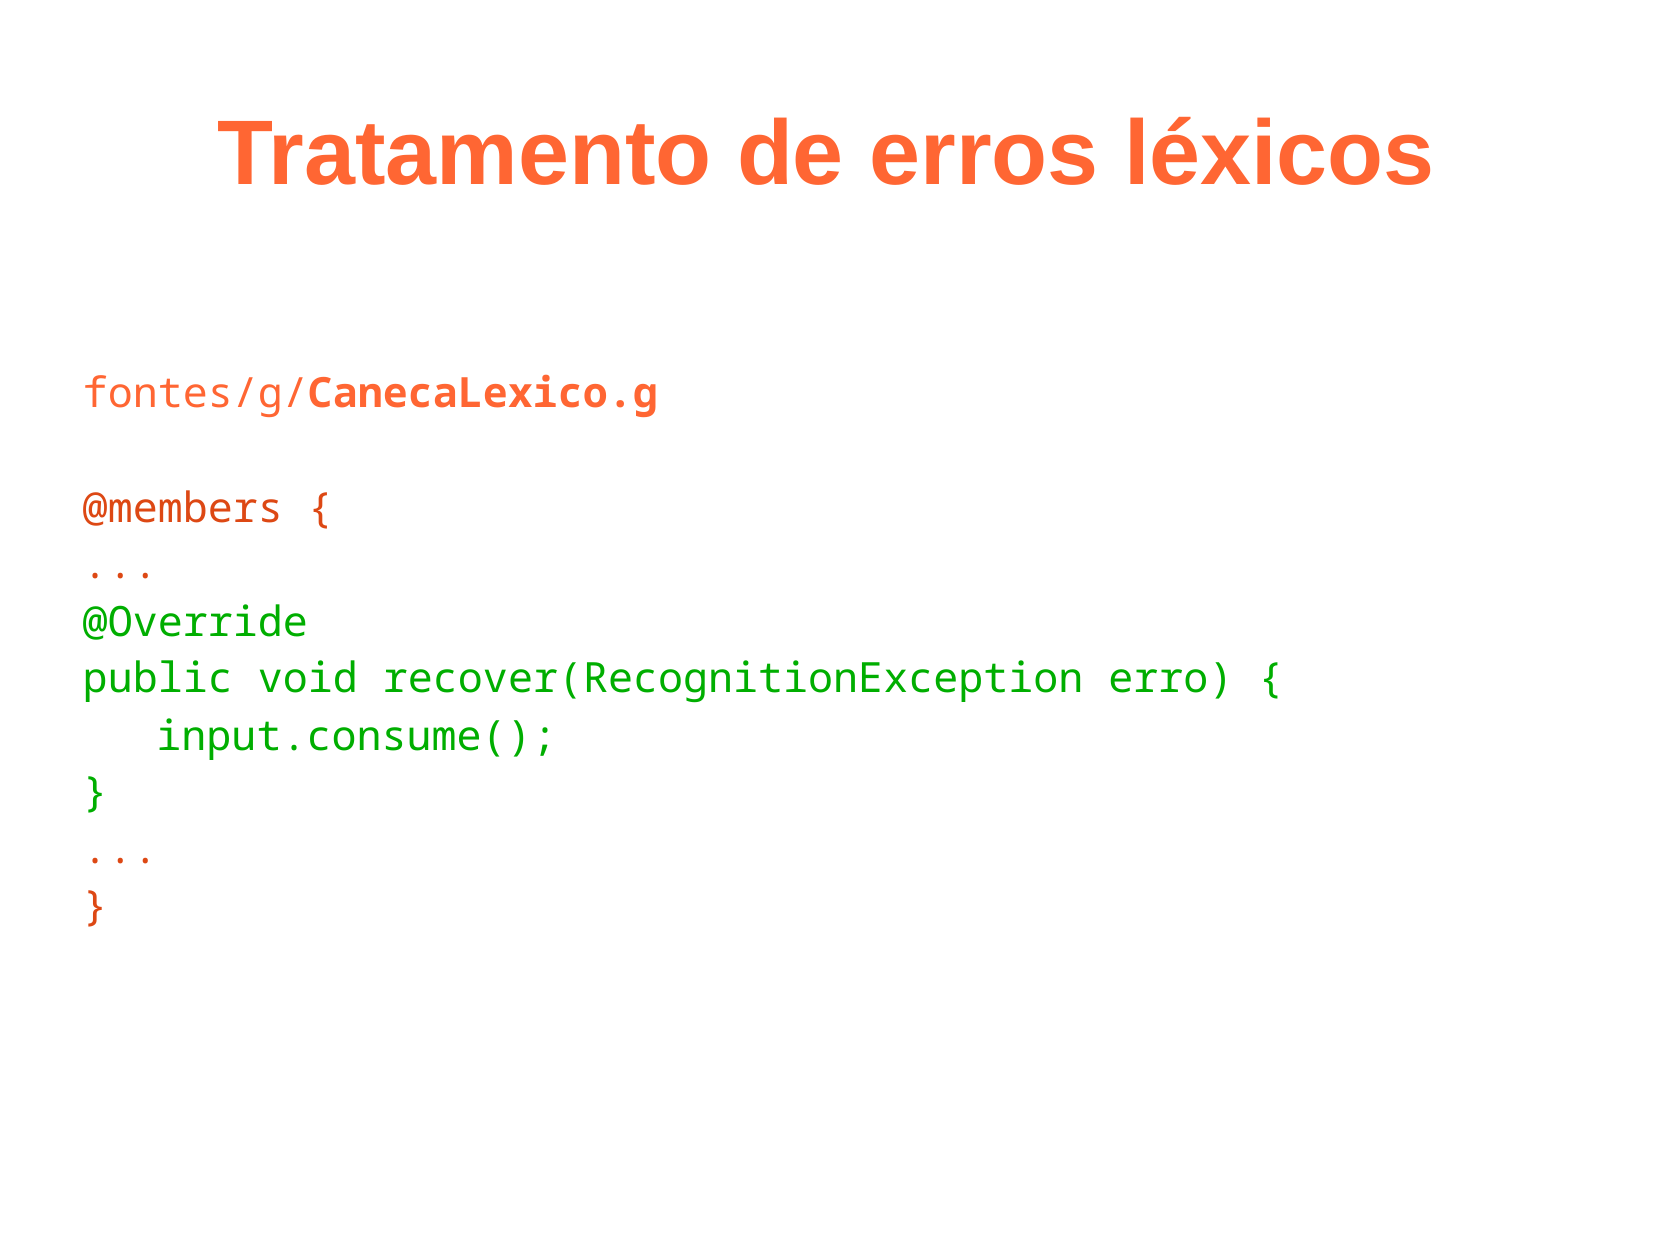

# Tratamento de erros léxicos
fontes/g/CanecaLexico.g
@members {
...
@Override
public void recover(RecognitionException erro) {
	input.consume();
}
...
}